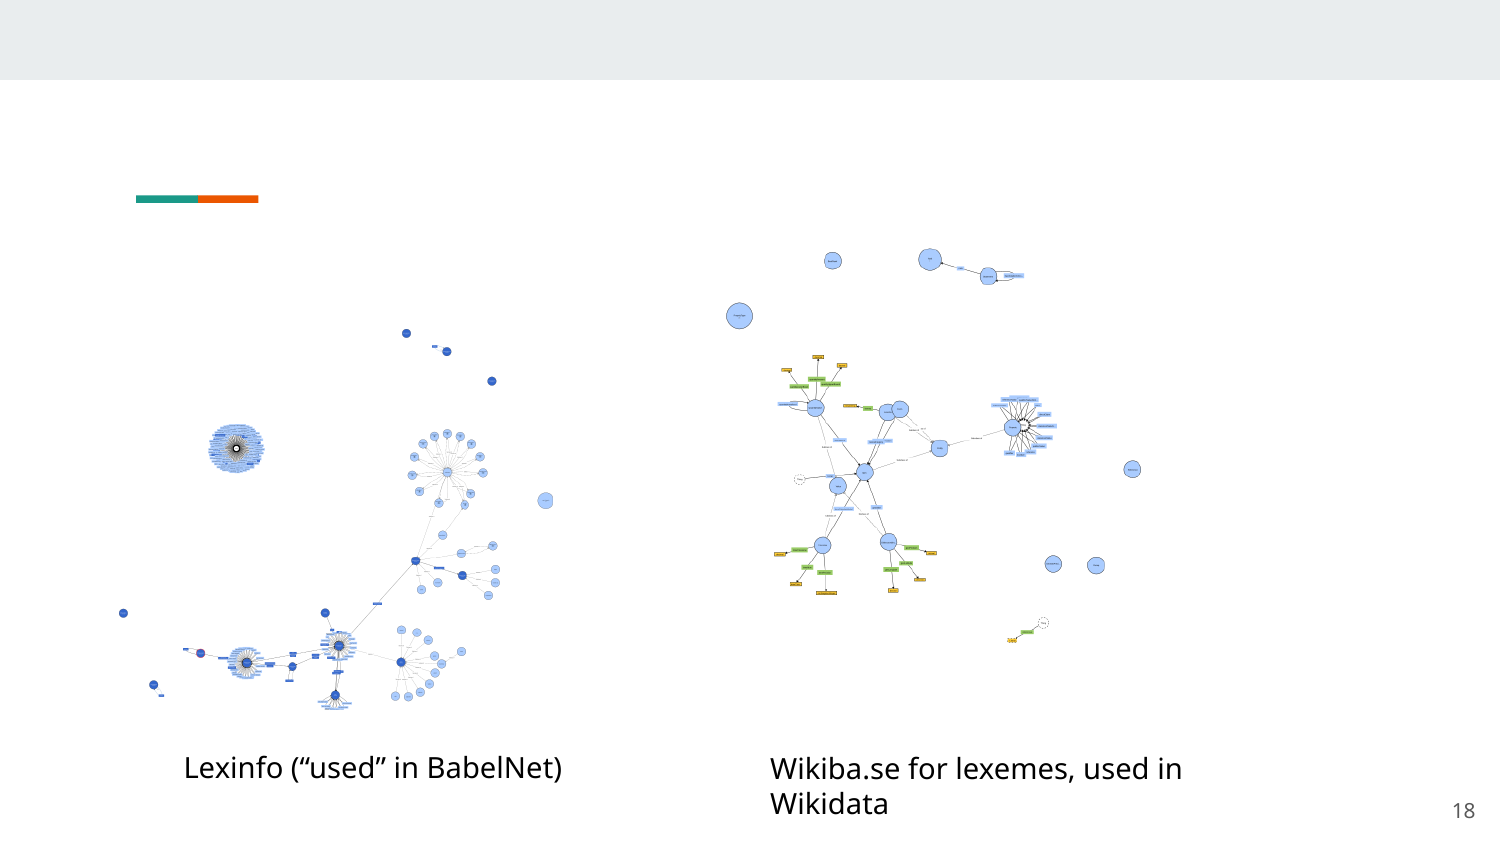

#
Lexinfo (“used” in BabelNet)
Wikiba.se for lexemes, used in Wikidata